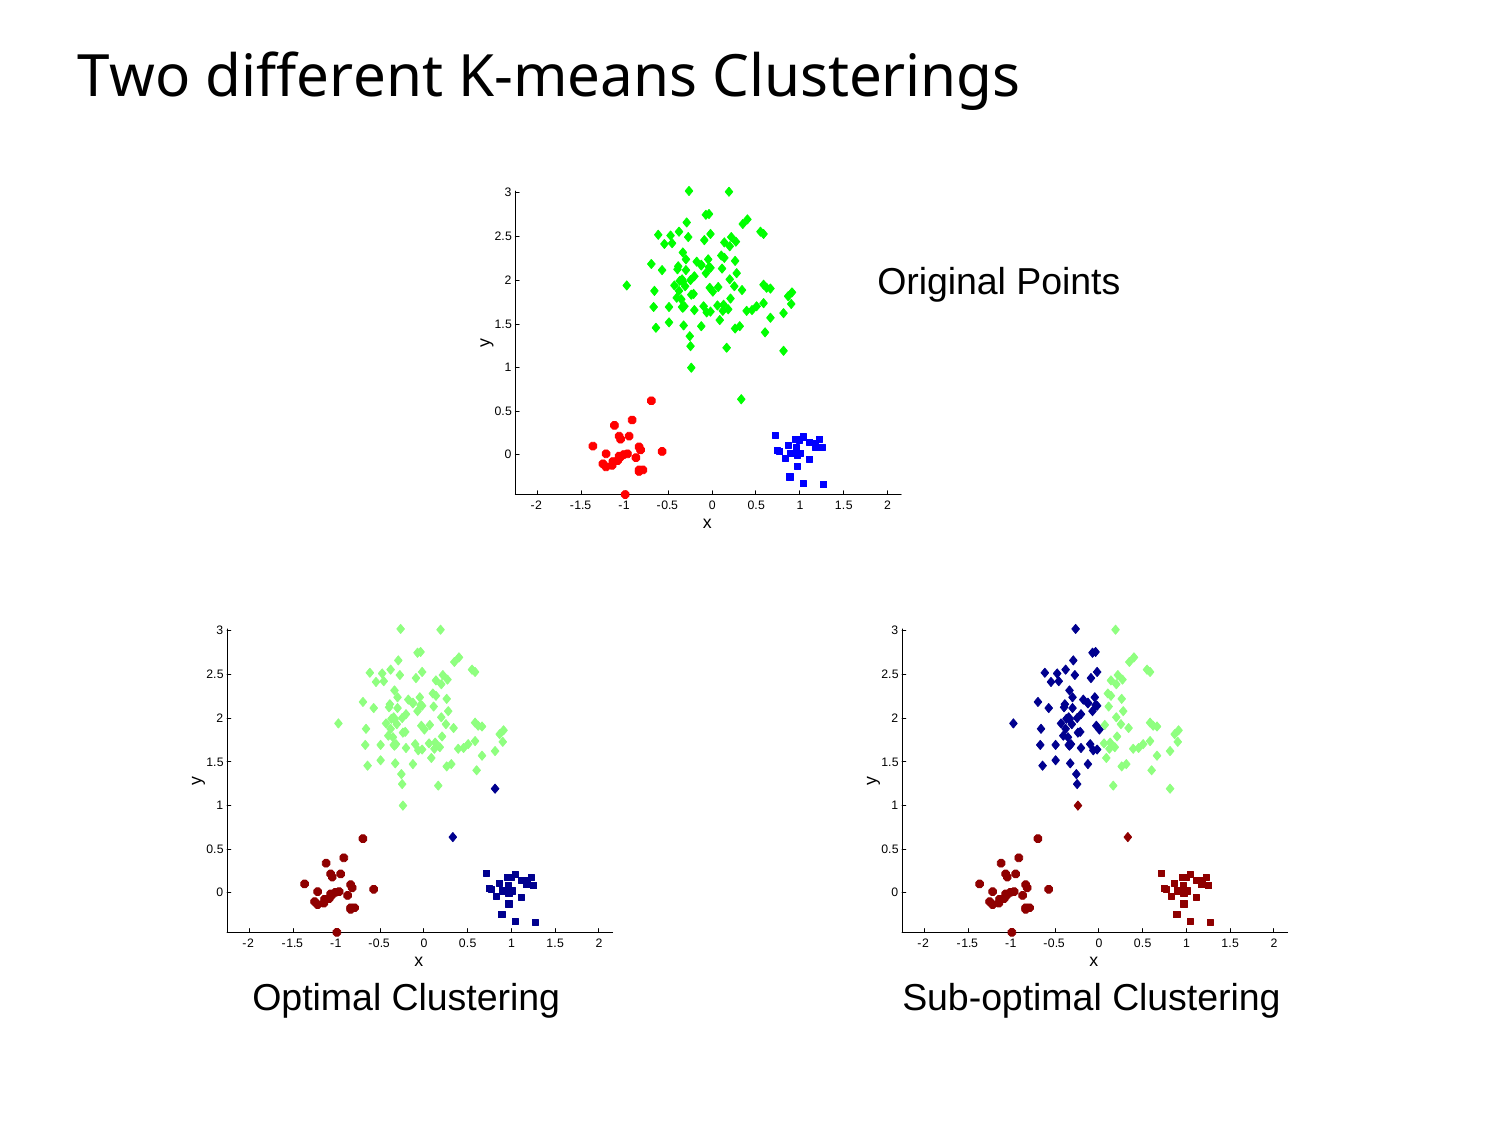

Two different K-means Clusterings
Original Points
Optimal Clustering
Sub-optimal Clustering